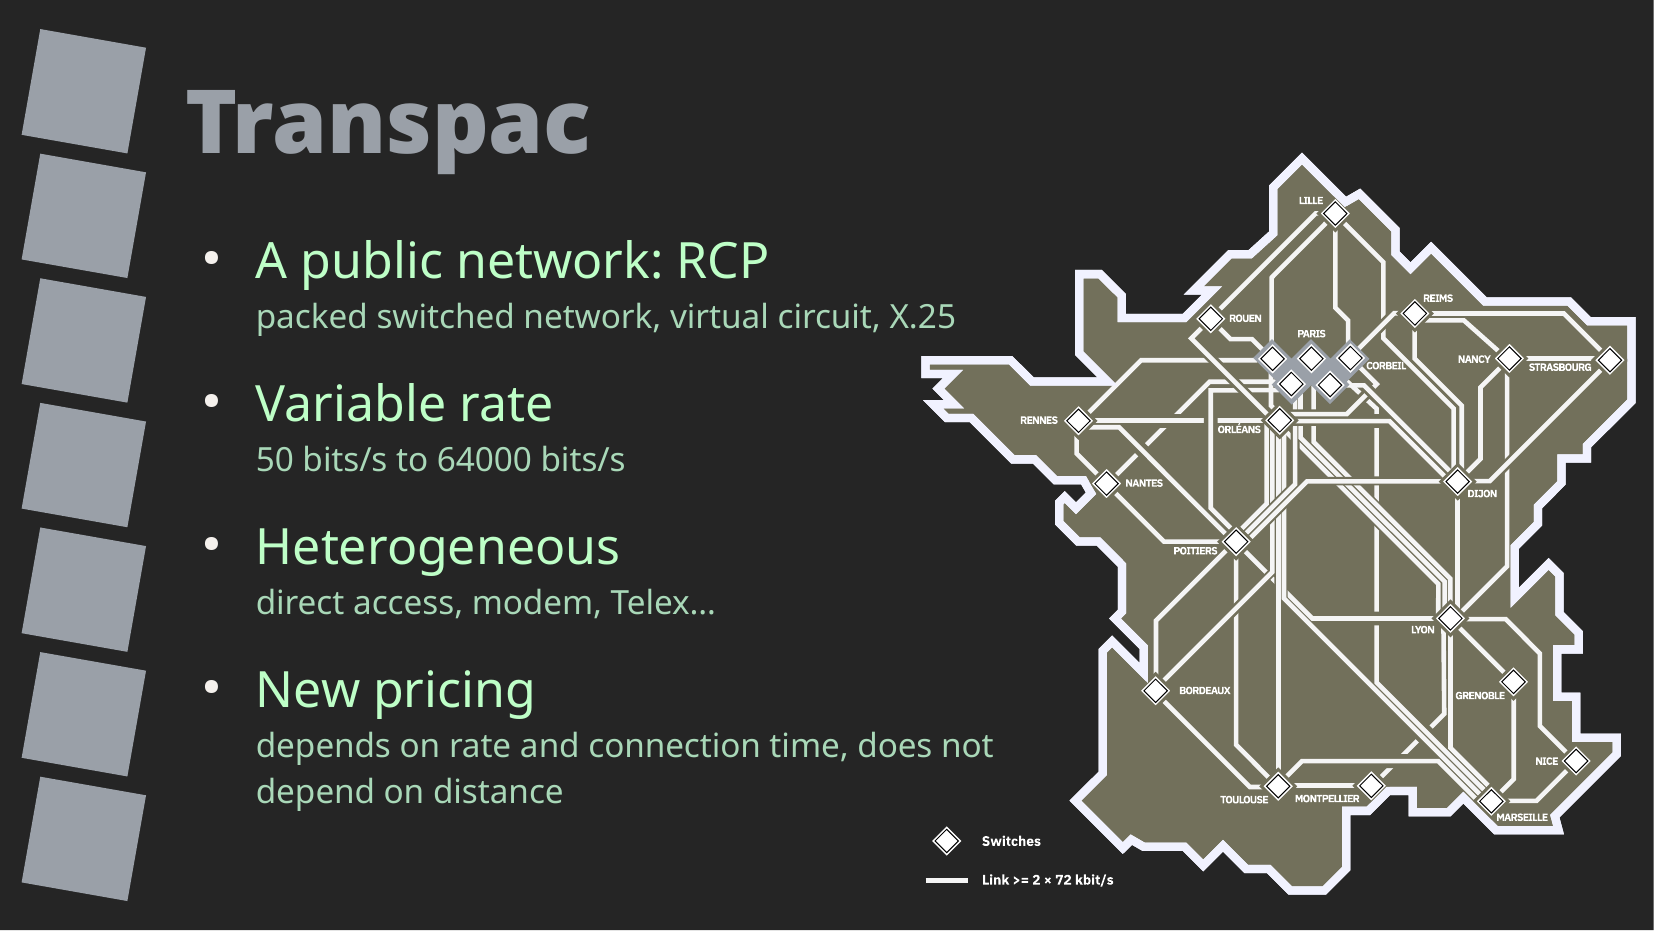

# Transpac
A public network: RCP
packed switched network, virtual circuit, X.25
Variable rate
50 bits/s to 64000 bits/s
Heterogeneous
direct access, modem, Telex…
New pricing
depends on rate and connection time, does not
depend on distance